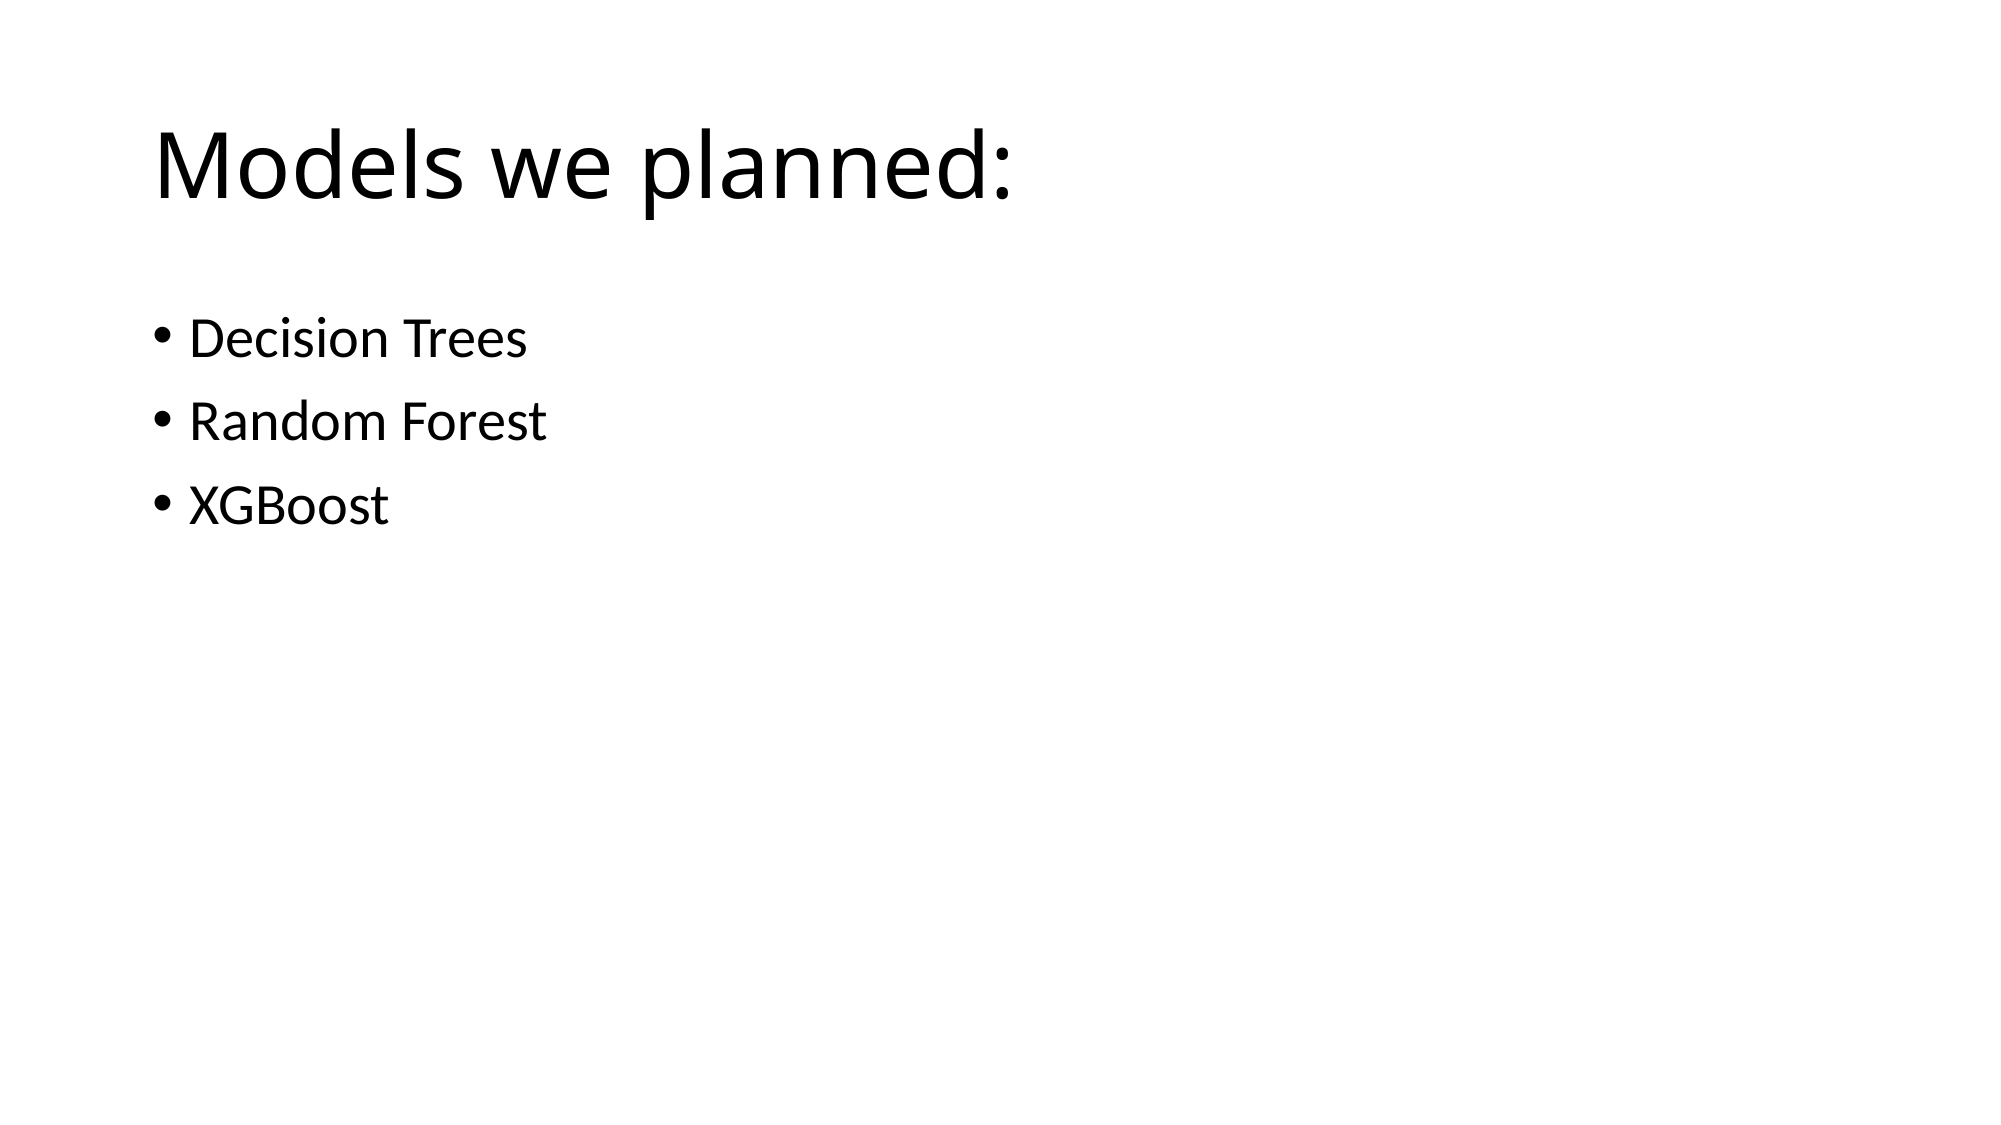

# Models we planned:
Decision Trees
Random Forest
XGBoost